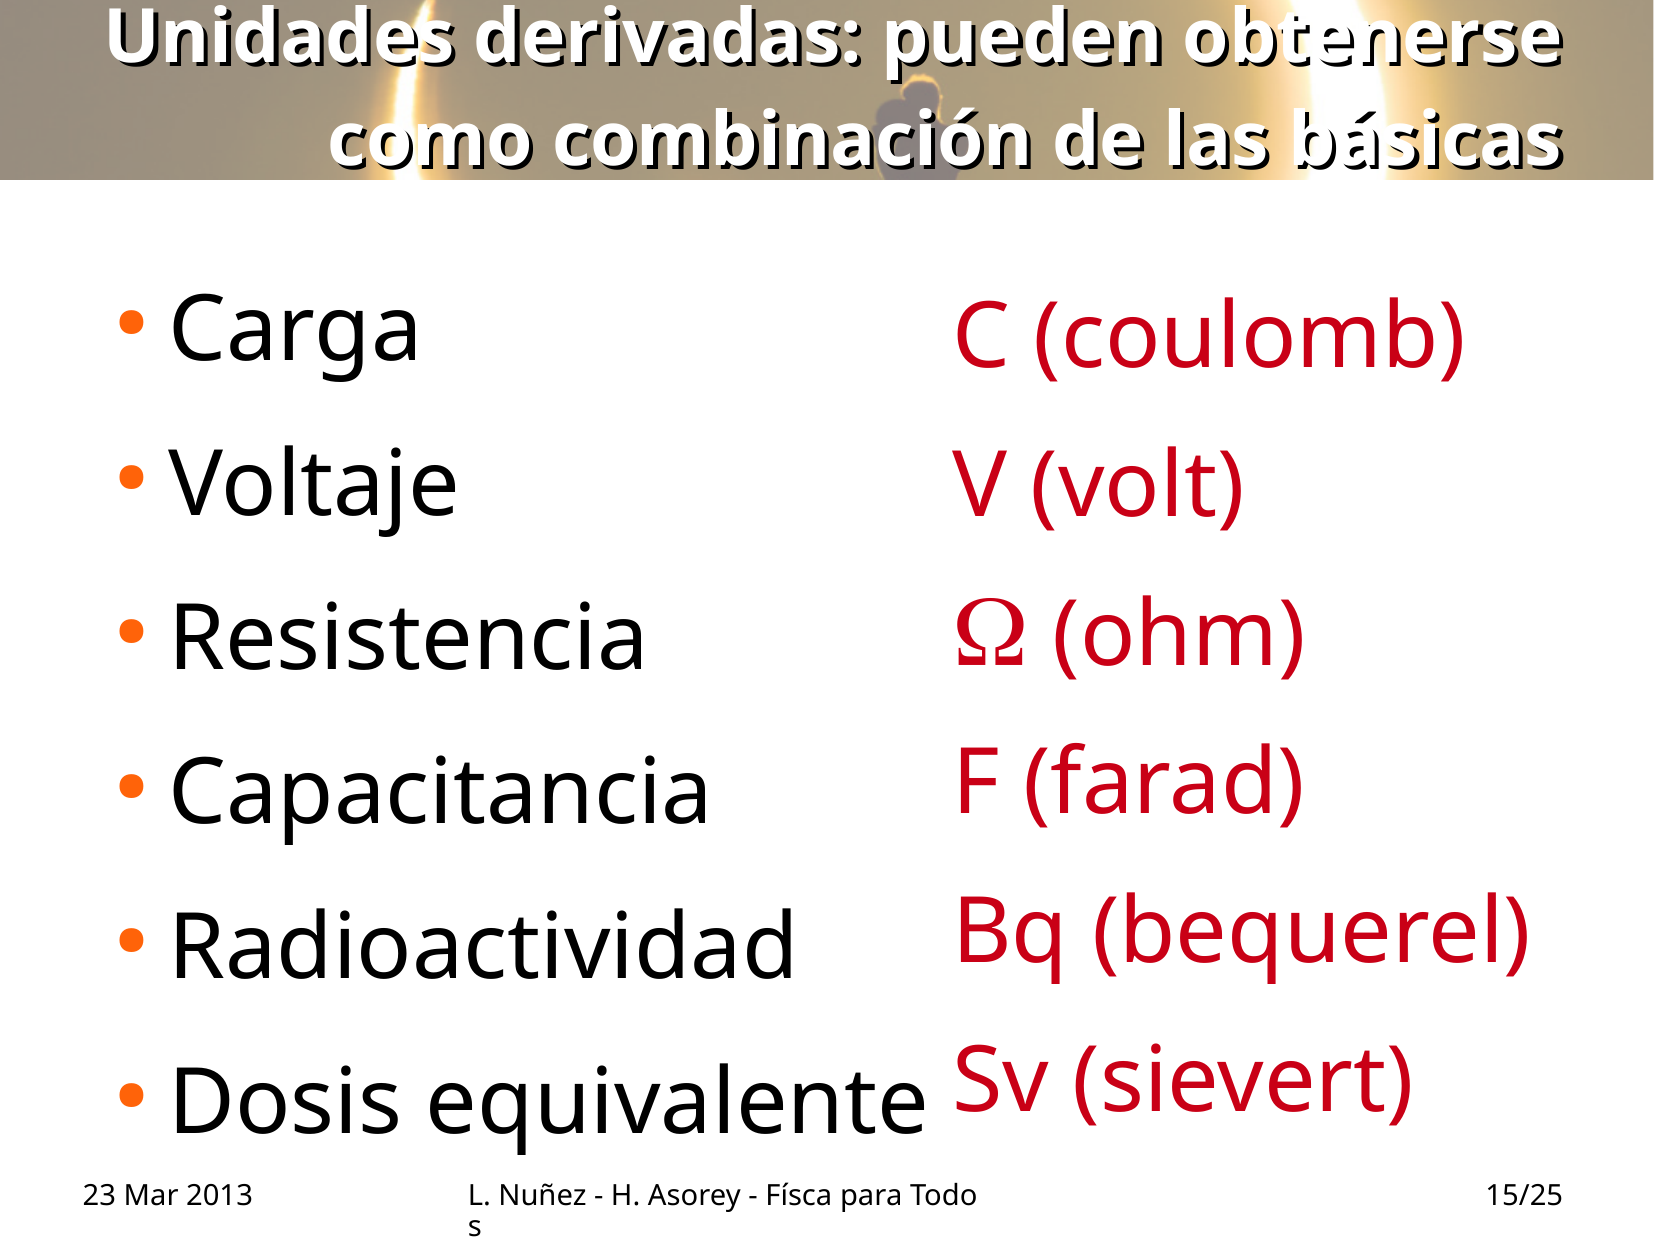

# Unidades derivadas: pueden obtenerse como combinación de las básicas
Carga
Voltaje
Resistencia
Capacitancia
Radioactividad
Dosis equivalente
C (coulomb)
V (volt)
 (ohm)
F (farad)
Bq (bequerel)
Sv (sievert)
23 Mar 2013
L. Nuñez - H. Asorey - Físca para Todos
15